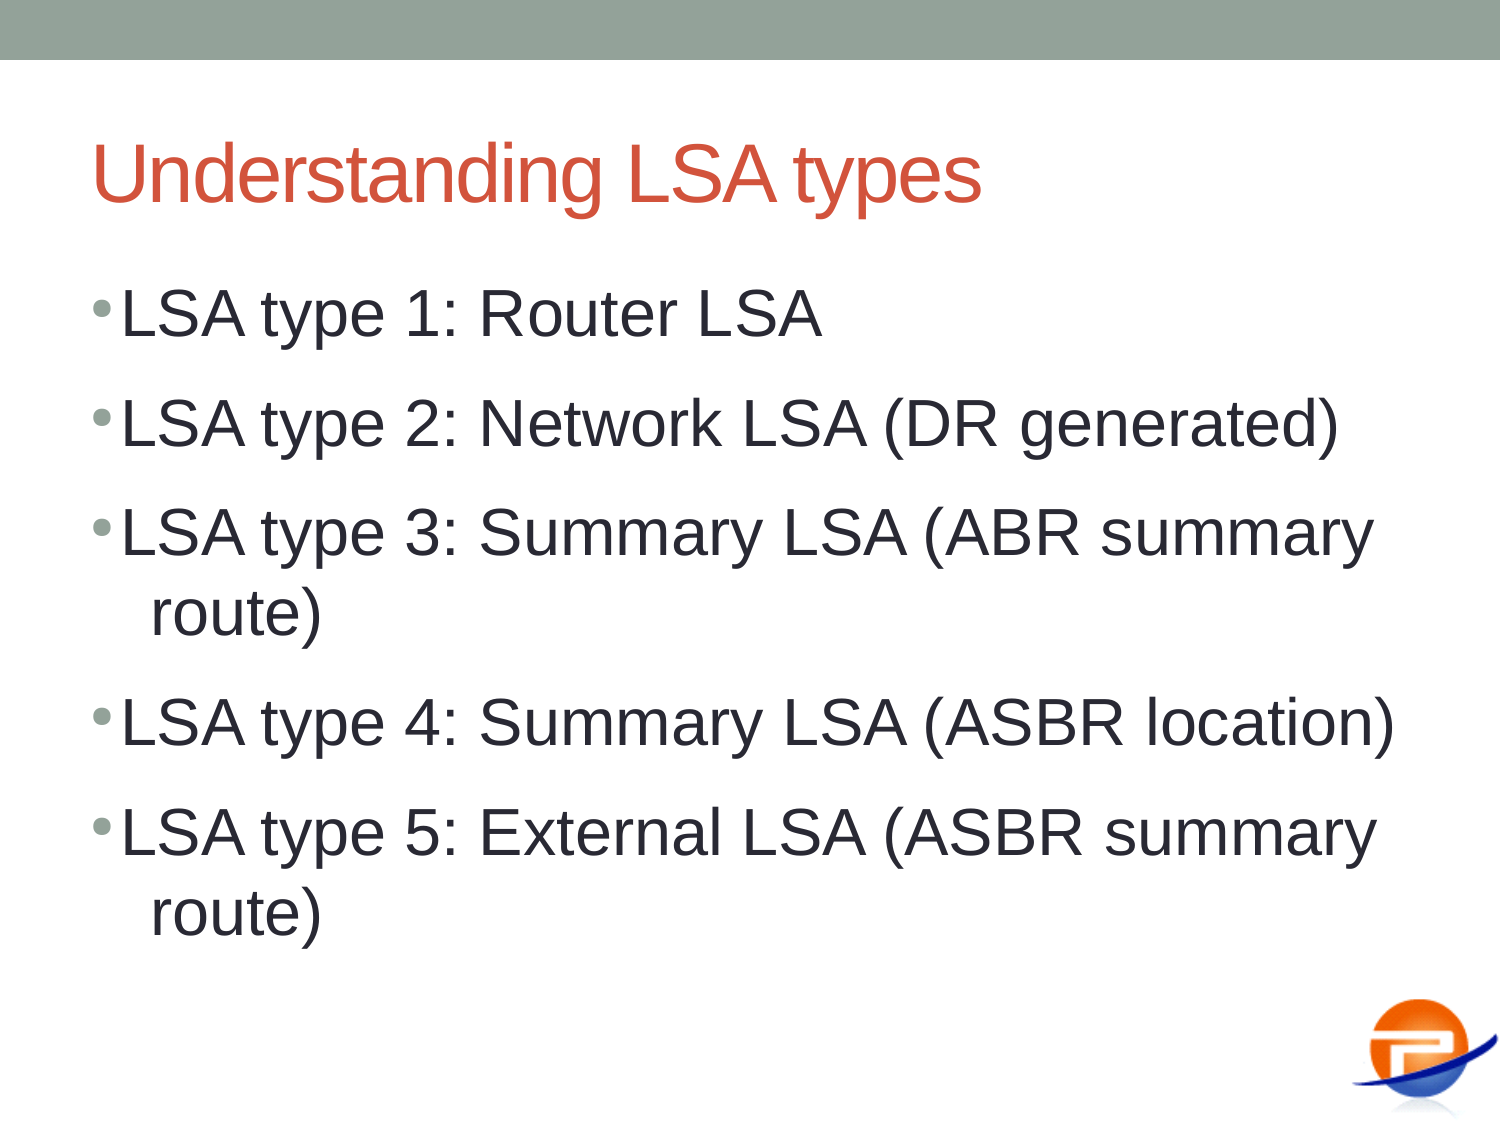

# Understanding LSA types
LSA type 1: Router LSA
LSA type 2: Network LSA (DR generated)
LSA type 3: Summary LSA (ABR summary route)
LSA type 4: Summary LSA (ASBR location)
LSA type 5: External LSA (ASBR summary route)